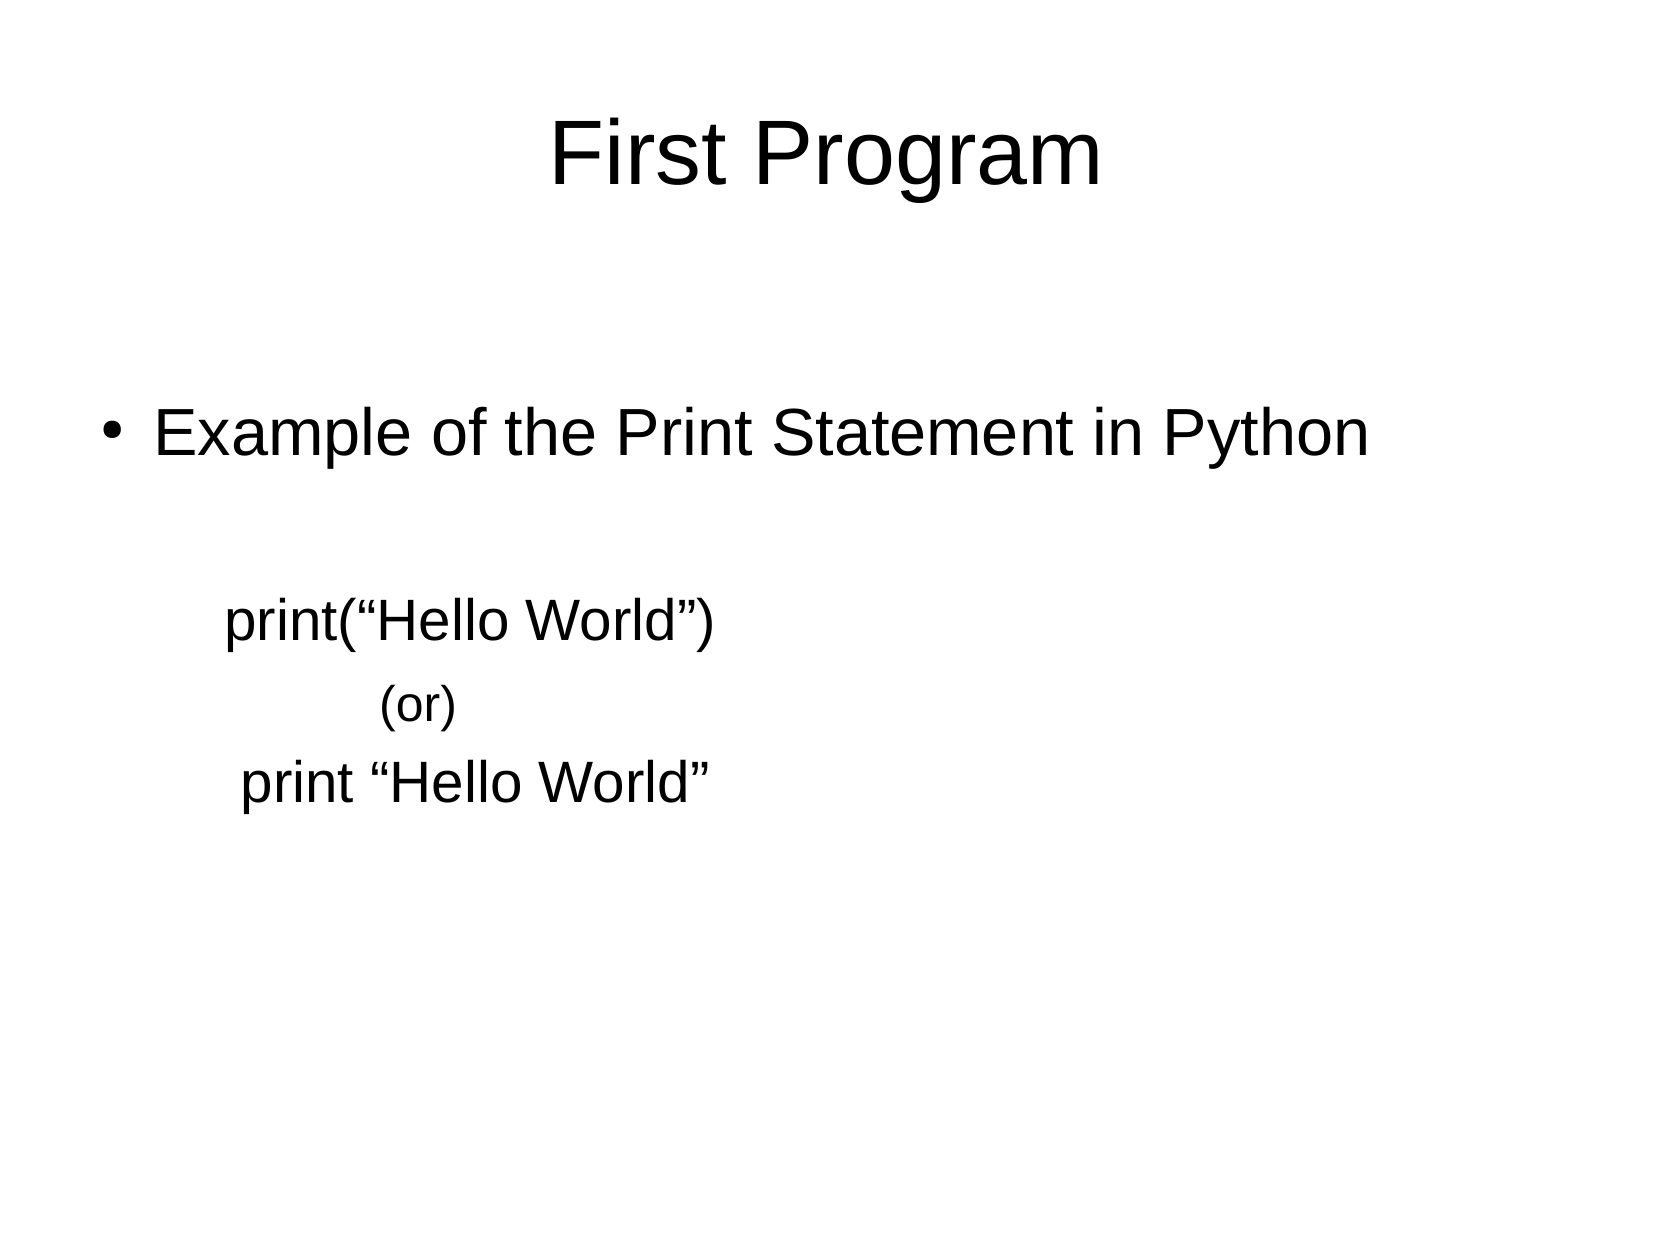

# First Program
Example of the Print Statement in Python
print(“Hello World”)
 (or)
 print “Hello World”